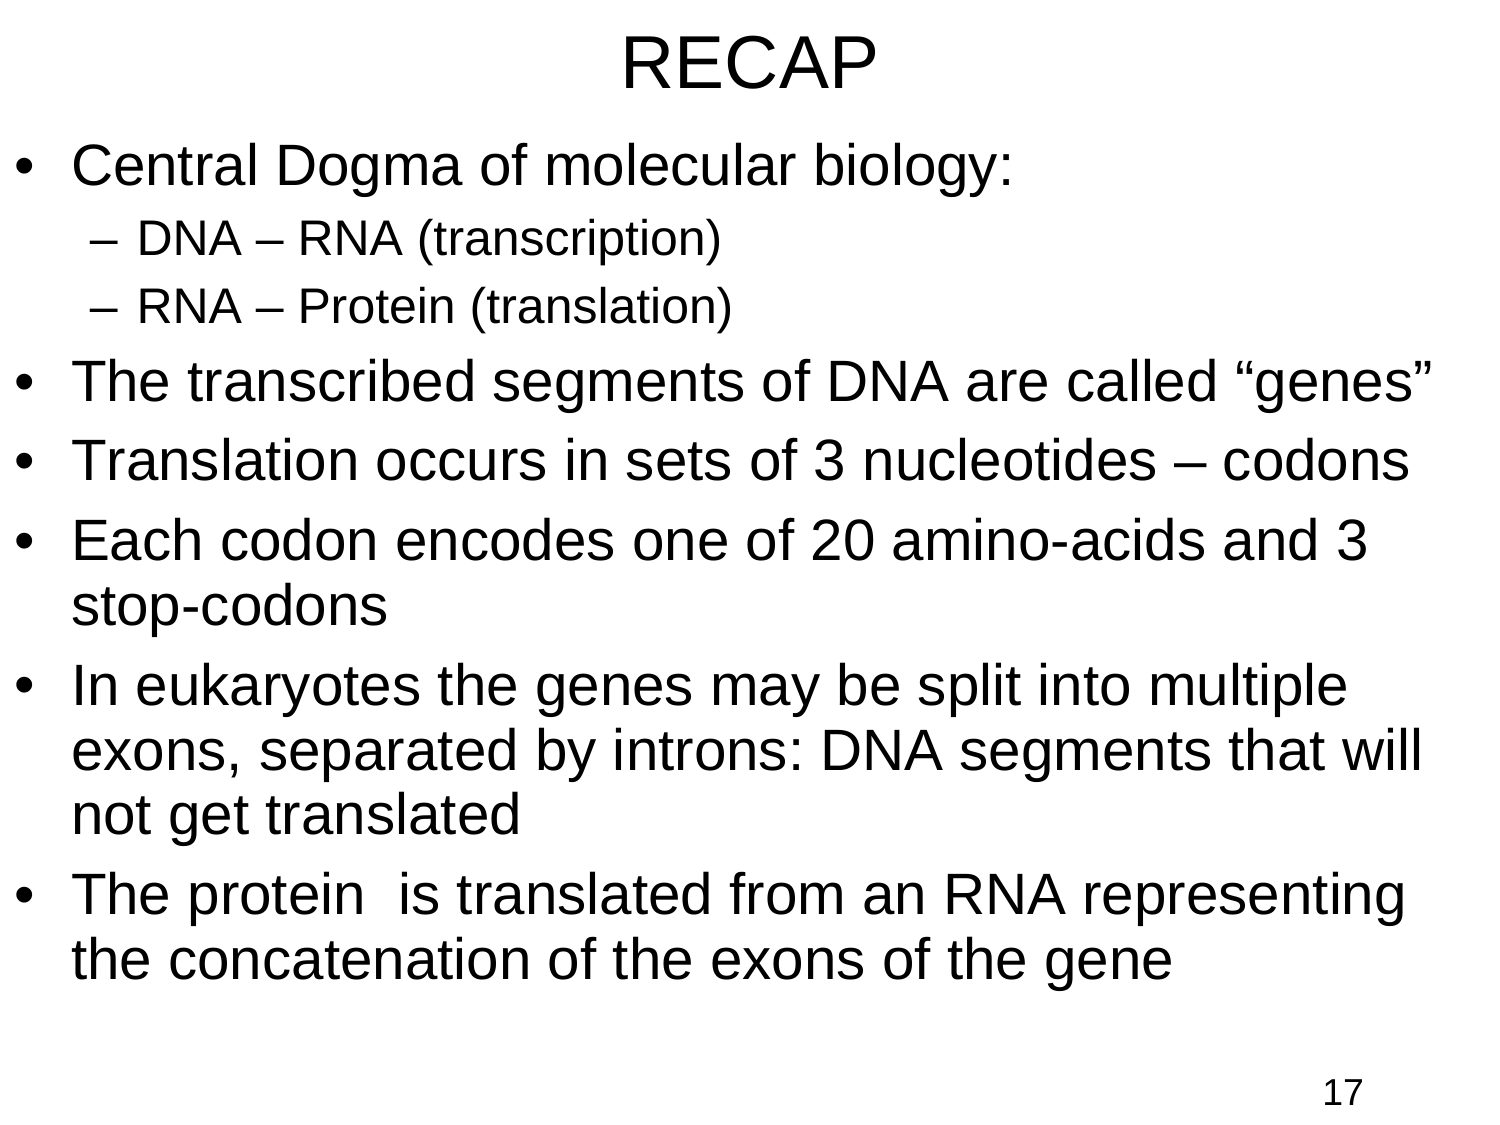

# RECAP
Central Dogma of molecular biology:
DNA – RNA (transcription)
RNA – Protein (translation)
The transcribed segments of DNA are called “genes”
Translation occurs in sets of 3 nucleotides – codons
Each codon encodes one of 20 amino-acids and 3 stop-codons
In eukaryotes the genes may be split into multiple exons, separated by introns: DNA segments that will not get translated
The protein is translated from an RNA representing the concatenation of the exons of the gene
17